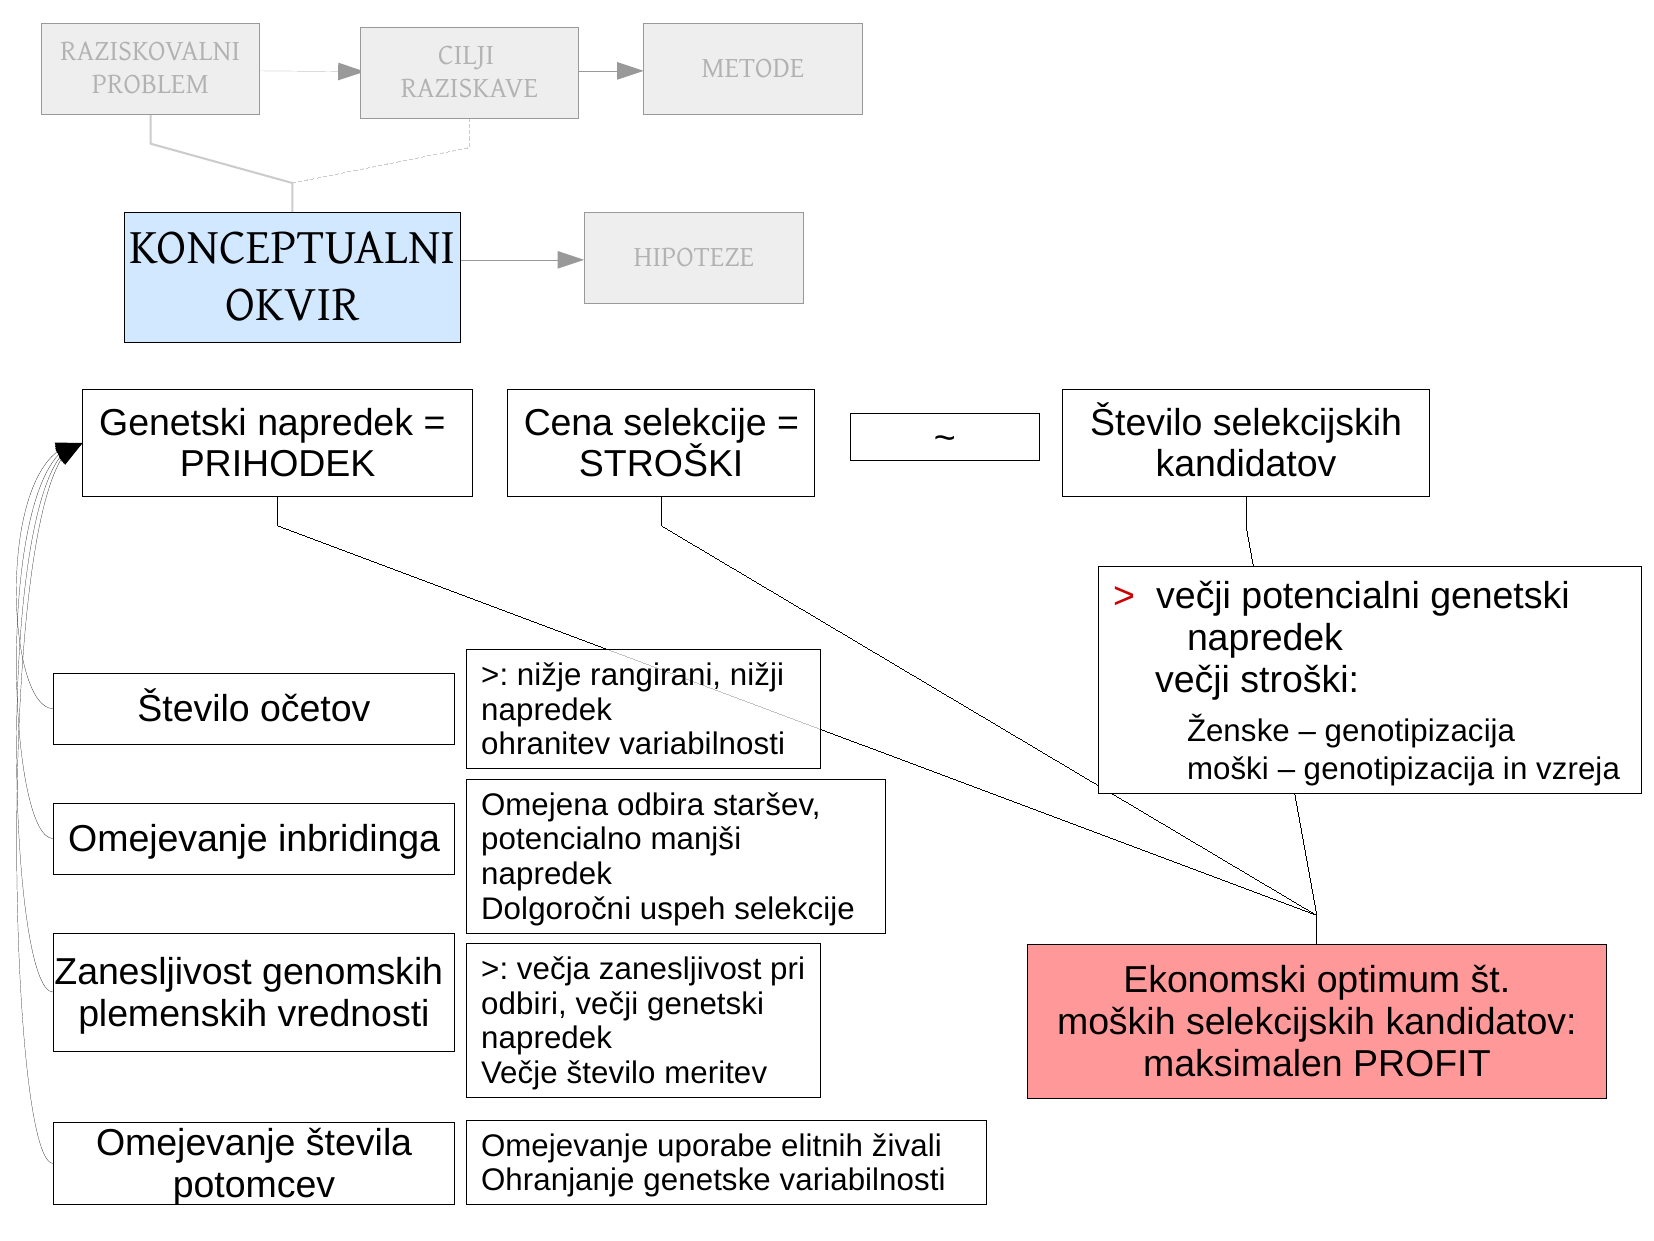

RAZISKOVALNI
PROBLEM
METODE
CILJI
RAZISKAVE
KONCEPTUALNI
OKVIR
HIPOTEZE
Genetski napredek =
PRIHODEK
Cena selekcije =
STROŠKI
Število selekcijskih
kandidatov
~
> večji potencialni genetski 	napredek
 večji stroški:
	Ženske – genotipizacija
	moški – genotipizacija in vzreja
>: nižje rangirani, nižji napredek
ohranitev variabilnosti
Število očetov
Omejena odbira staršev, potencialno manjši napredek
Dolgoročni uspeh selekcije
Omejevanje inbridinga
Zanesljivost genomskih
plemenskih vrednosti
>: večja zanesljivost pri odbiri, večji genetski napredek
Večje število meritev
Ekonomski optimum št.
moških selekcijskih kandidatov:
maksimalen PROFIT
Omejevanje uporabe elitnih živali
Ohranjanje genetske variabilnosti
Omejevanje števila
potomcev